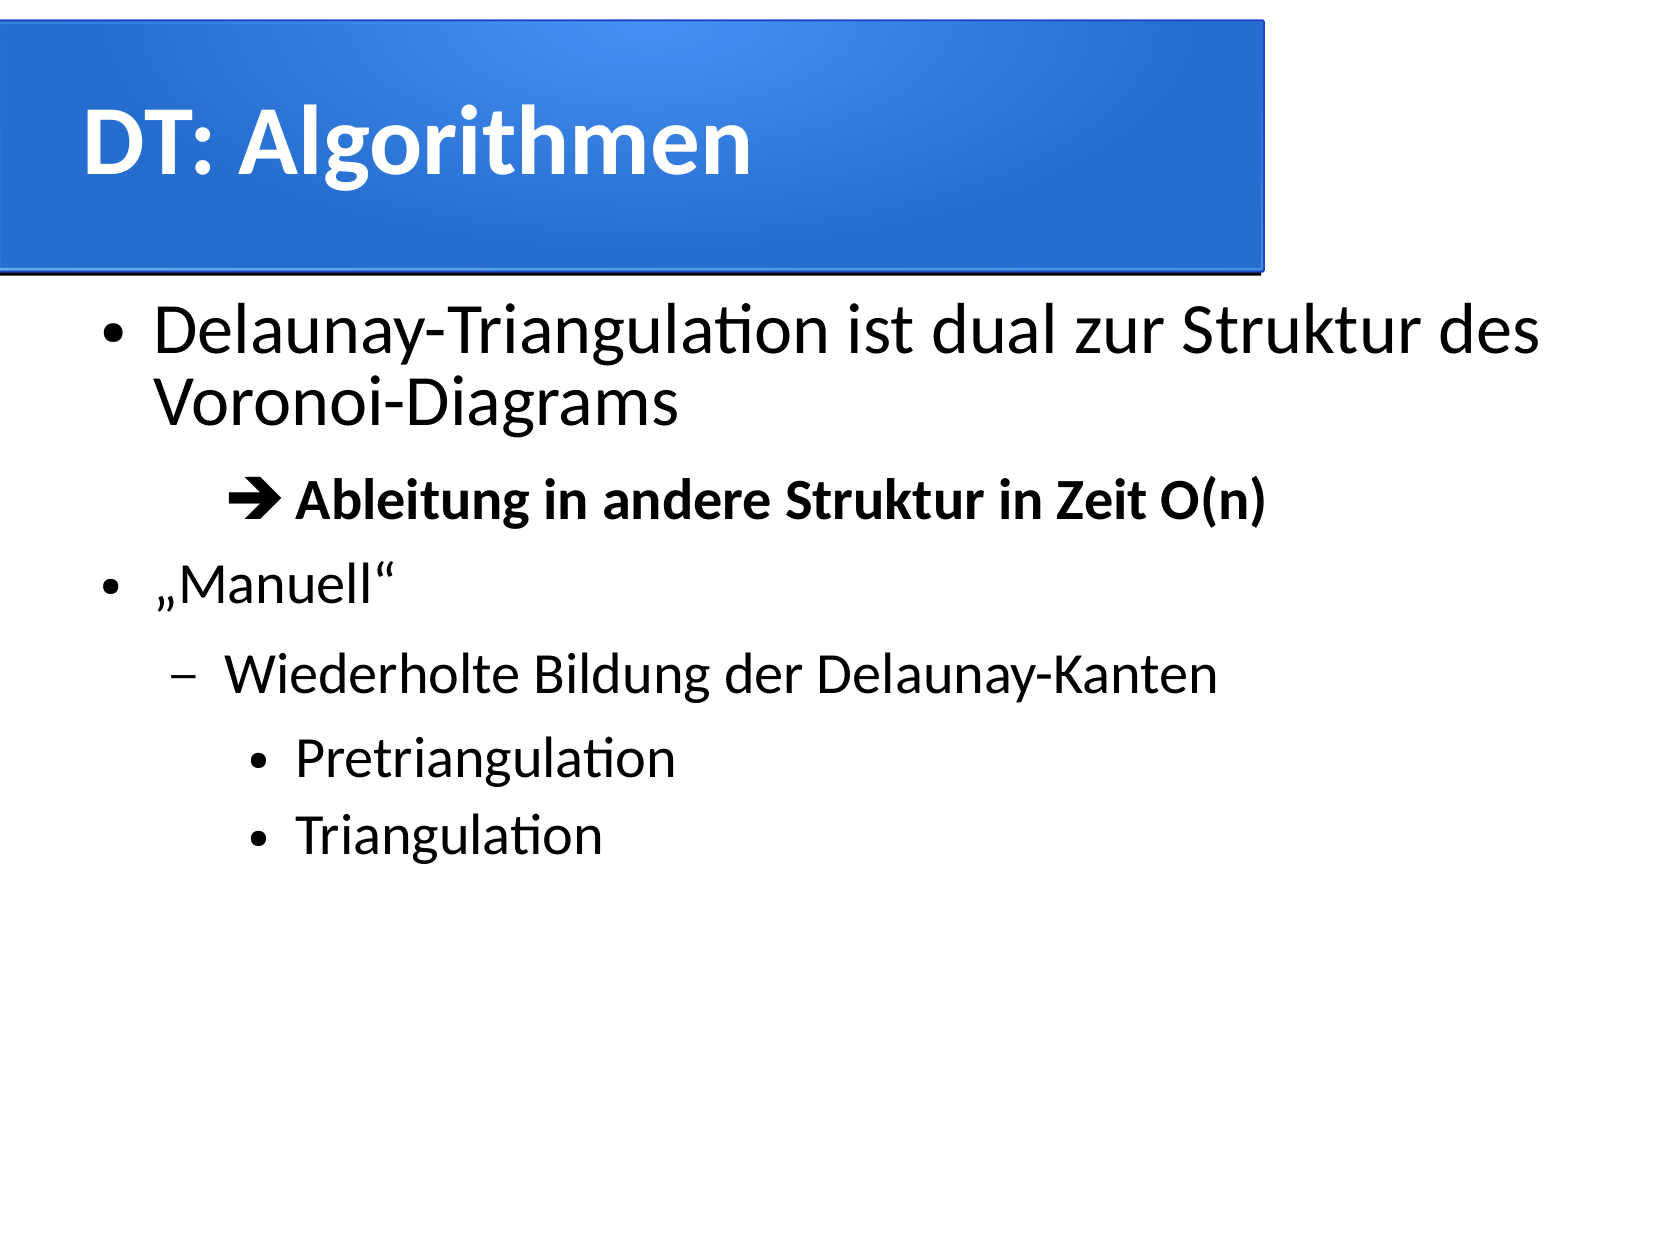

# DT: Algorithmen
Delaunay-Triangulation ist dual zur Struktur des Voronoi-Diagrams
 Ableitung in andere Struktur in Zeit O(n)
„Manuell“
Wiederholte Bildung der Delaunay-Kanten
Pretriangulation
Triangulation